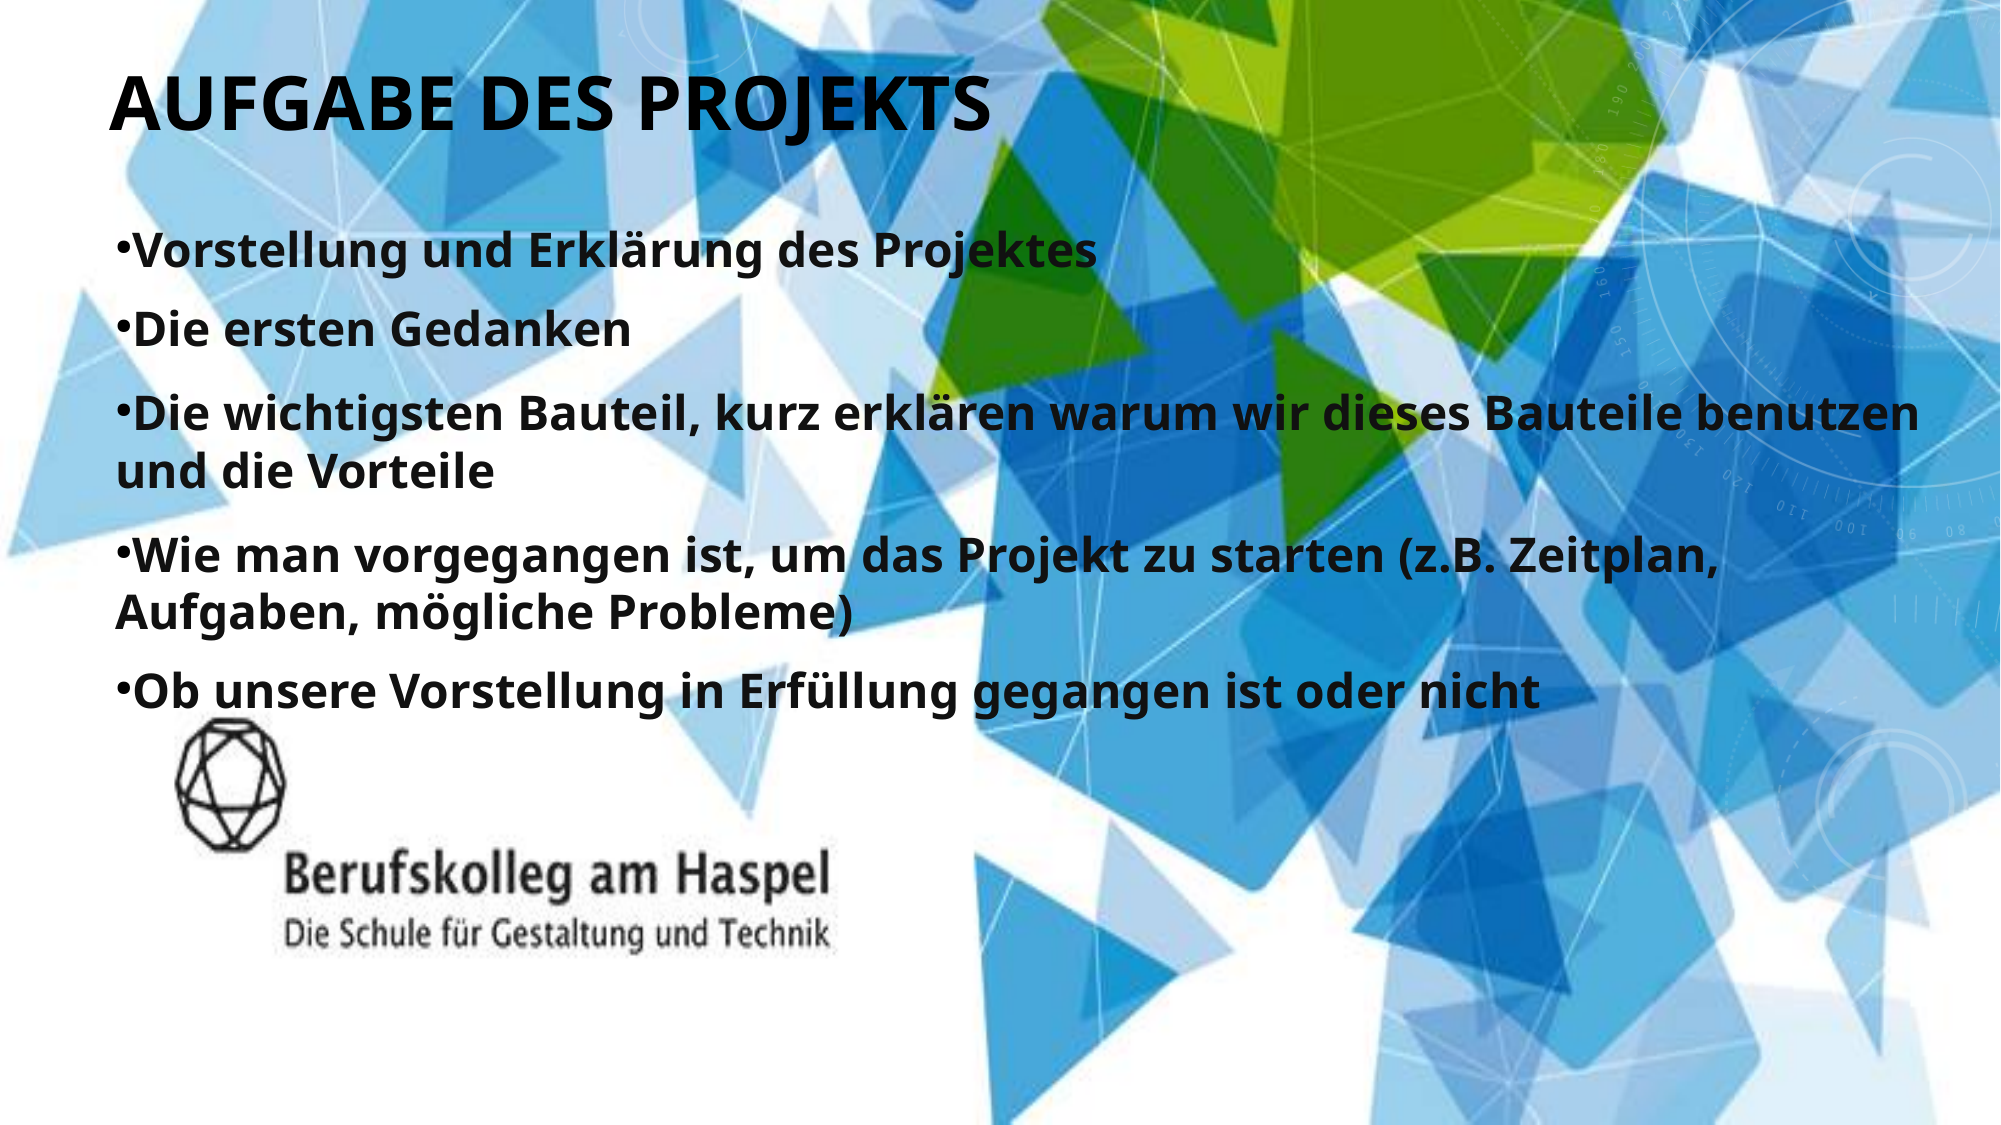

# Aufgabe des Projekts
Vorstellung und Erklärung des Projektes
Die ersten Gedanken
Die wichtigsten Bauteil, kurz erklären warum wir dieses Bauteile benutzen und die Vorteile
Wie man vorgegangen ist, um das Projekt zu starten (z.B. Zeitplan, Aufgaben, mögliche Probleme)
Ob unsere Vorstellung in Erfüllung gegangen ist oder nicht